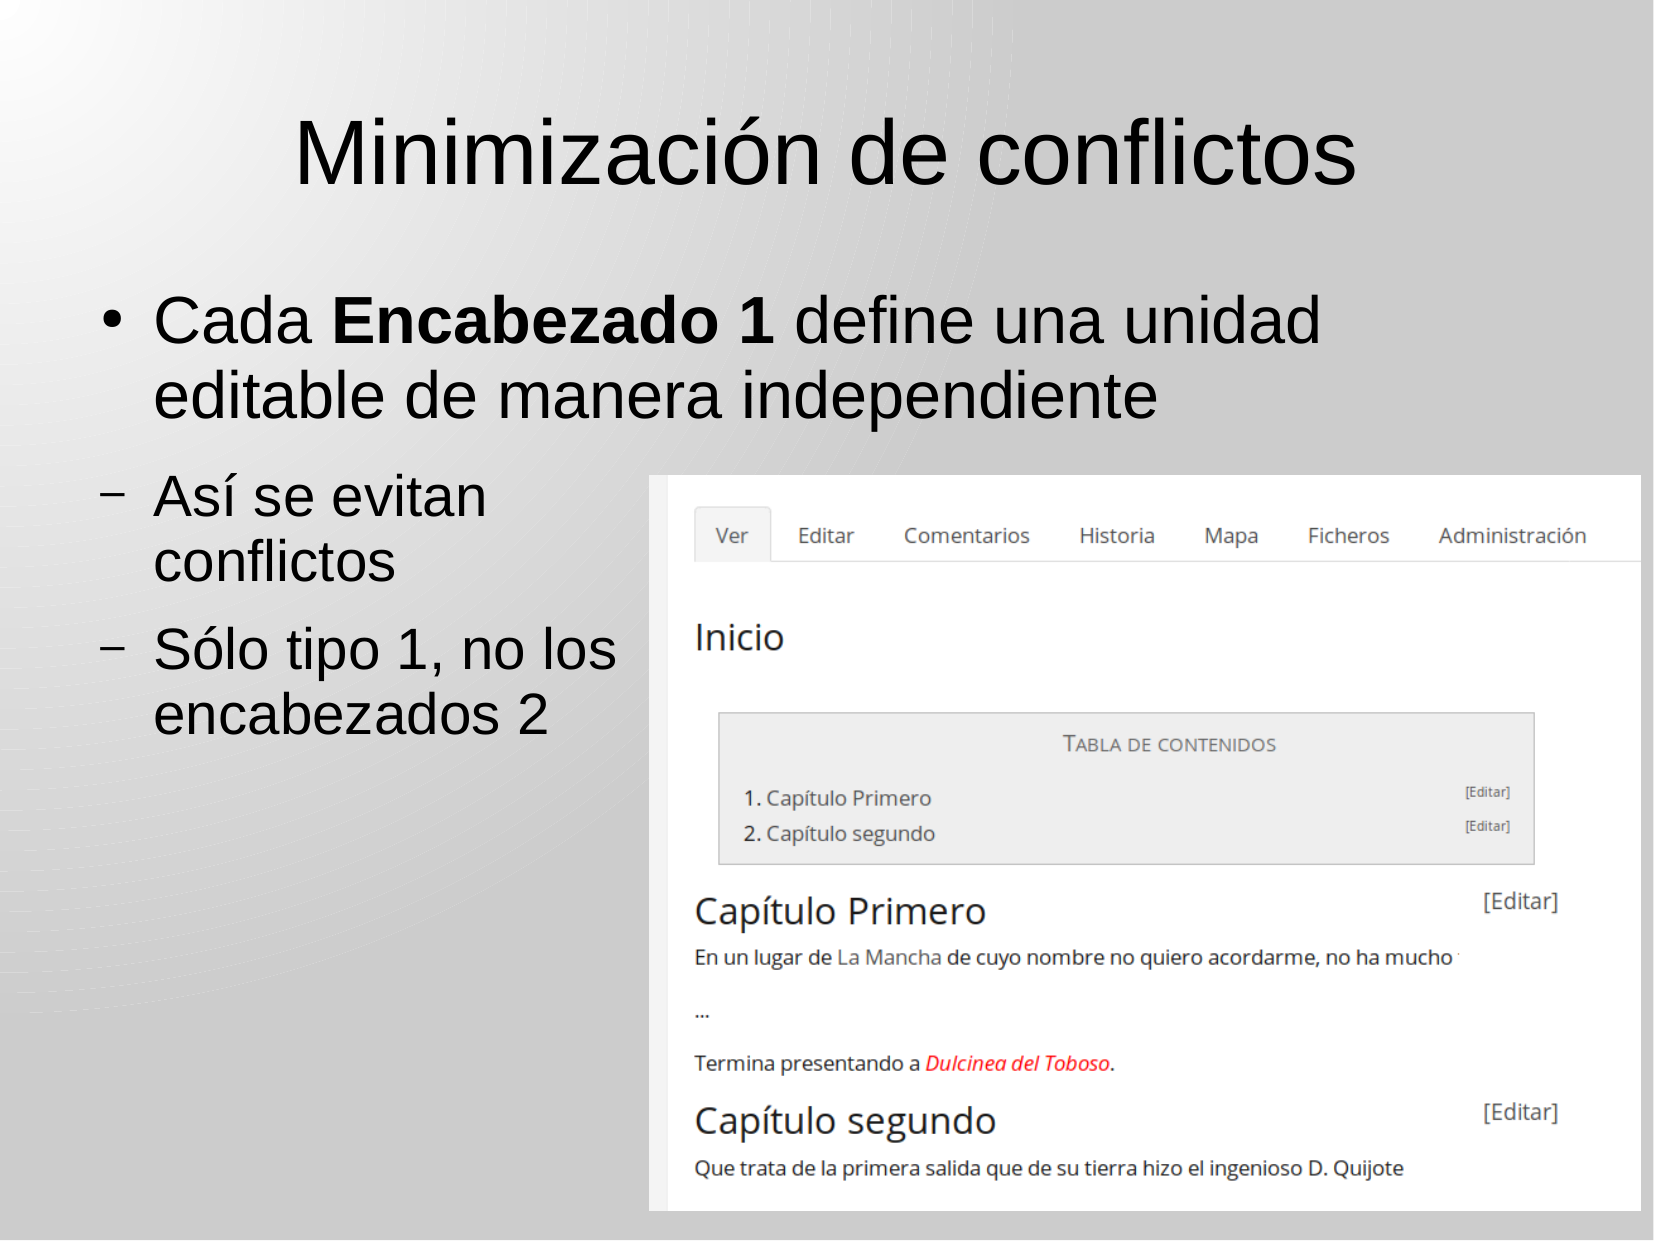

# Minimización de conflictos
Cada Encabezado 1 define una unidad editable de manera independiente
Así se evitan conflictos
Sólo tipo 1, no los encabezados 2